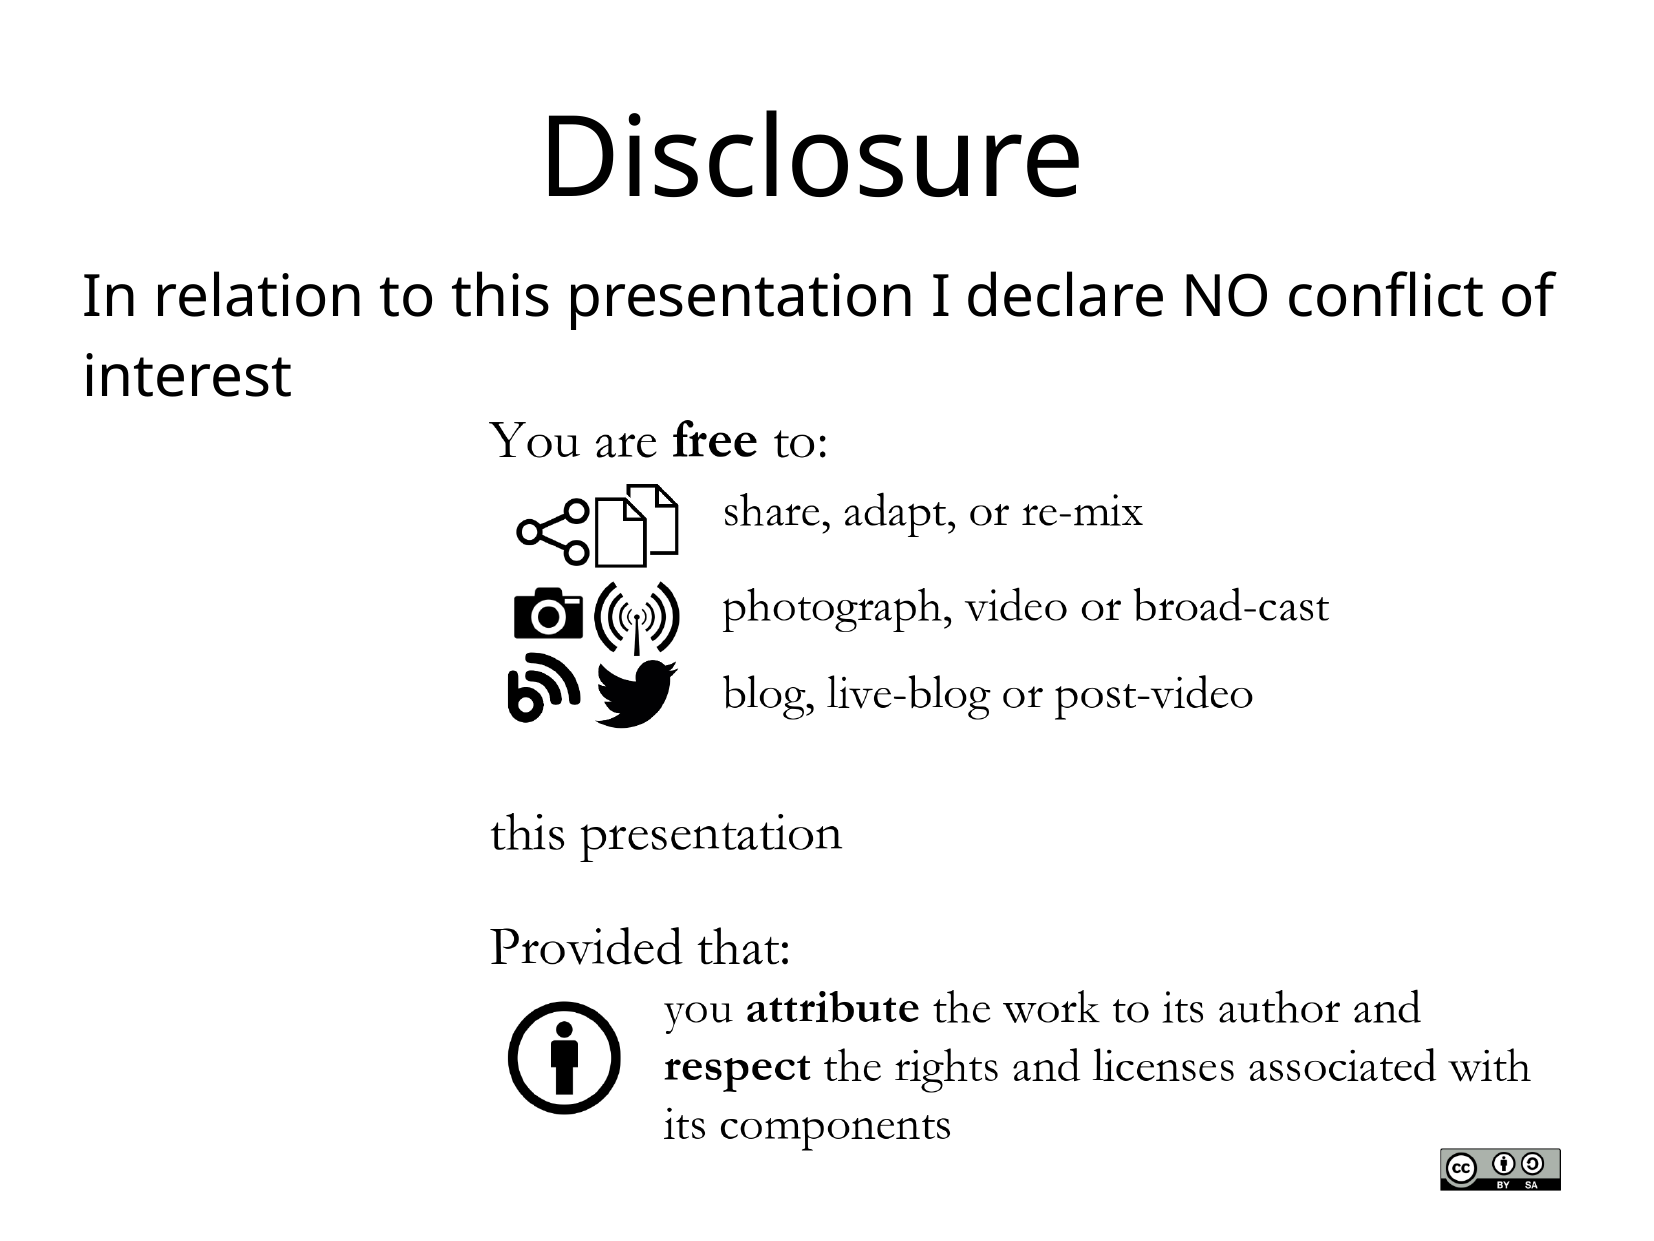

# Disclosure
In relation to this presentation I declare NO conflict of interest